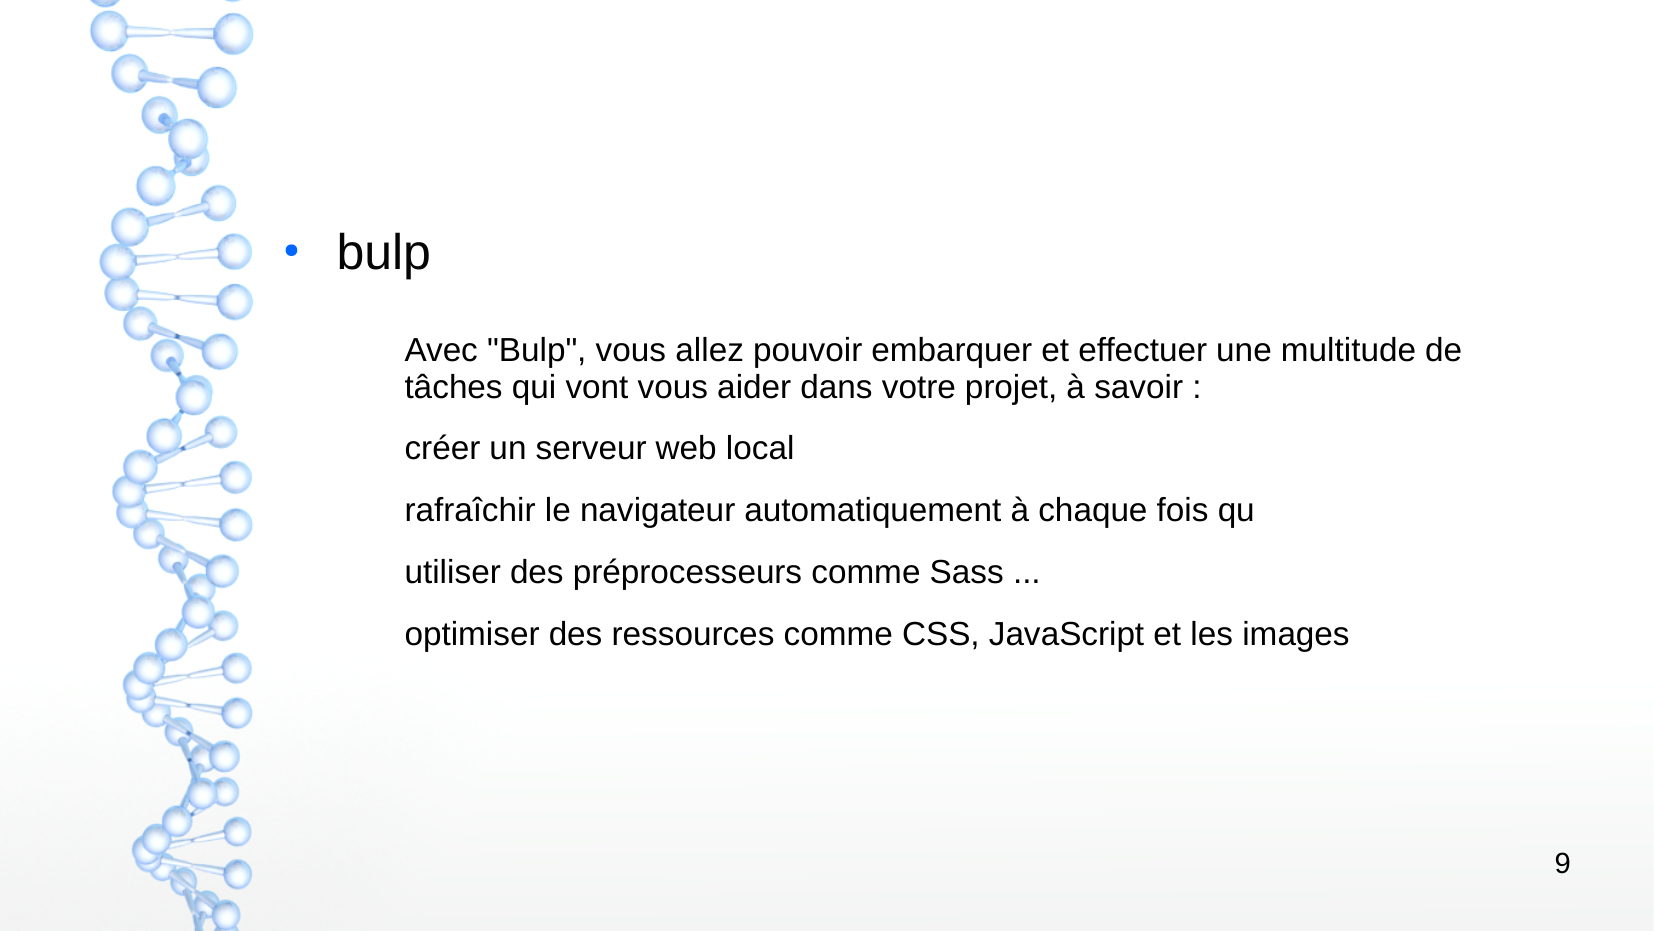

#
bulp
Avec "Bulp", vous allez pouvoir embarquer et effectuer une multitude de tâches qui vont vous aider dans votre projet, à savoir :
créer un serveur web local
rafraîchir le navigateur automatiquement à chaque fois qu
utiliser des préprocesseurs comme Sass ...
optimiser des ressources comme CSS, JavaScript et les images
9